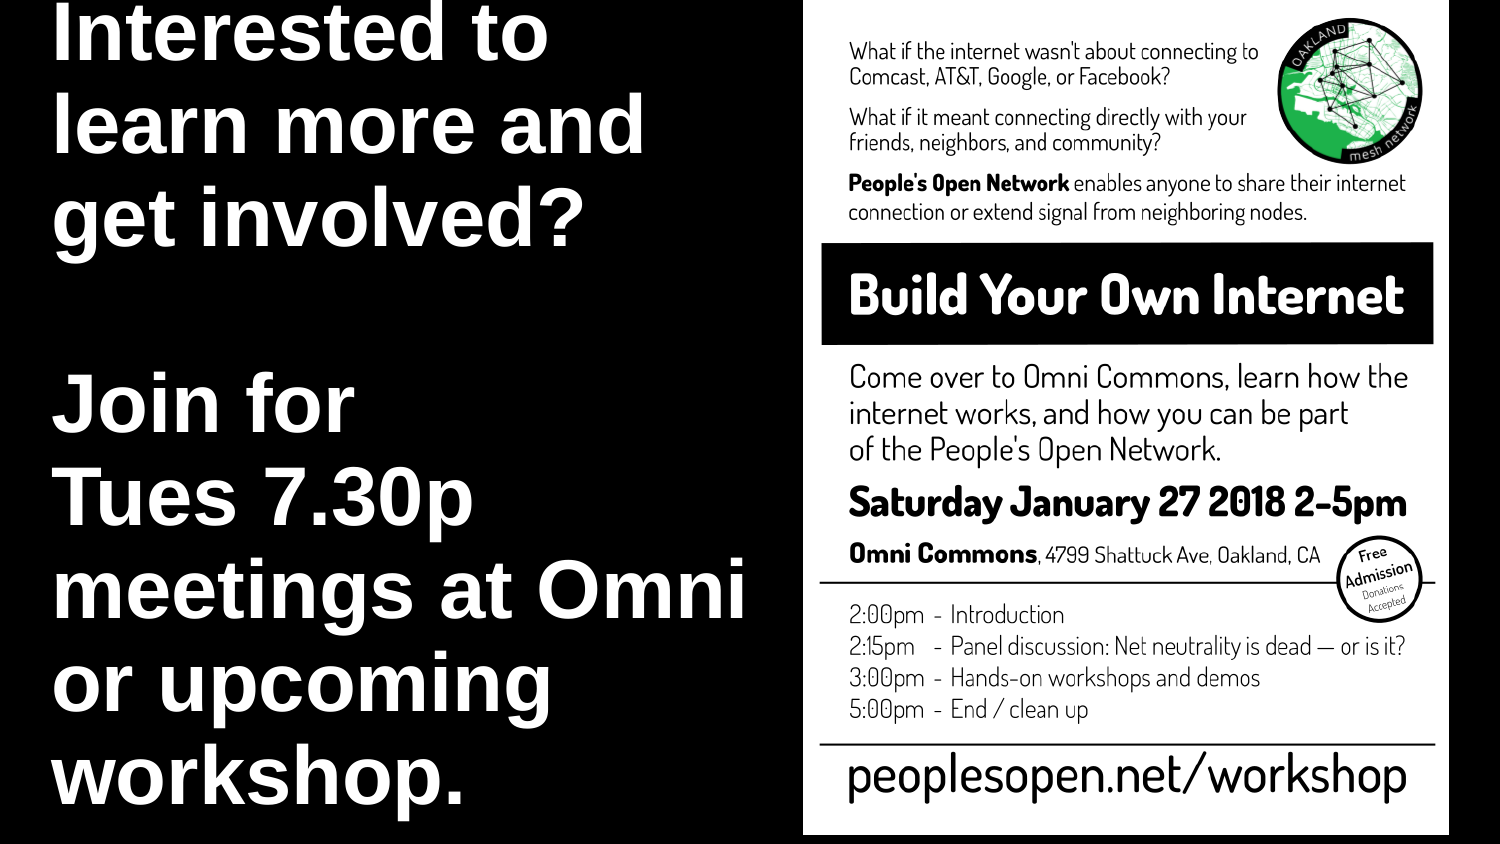

#
Interested to
learn more and
get involved?
Join for
Tues 7.30p
meetings at Omni
or upcoming
workshop.